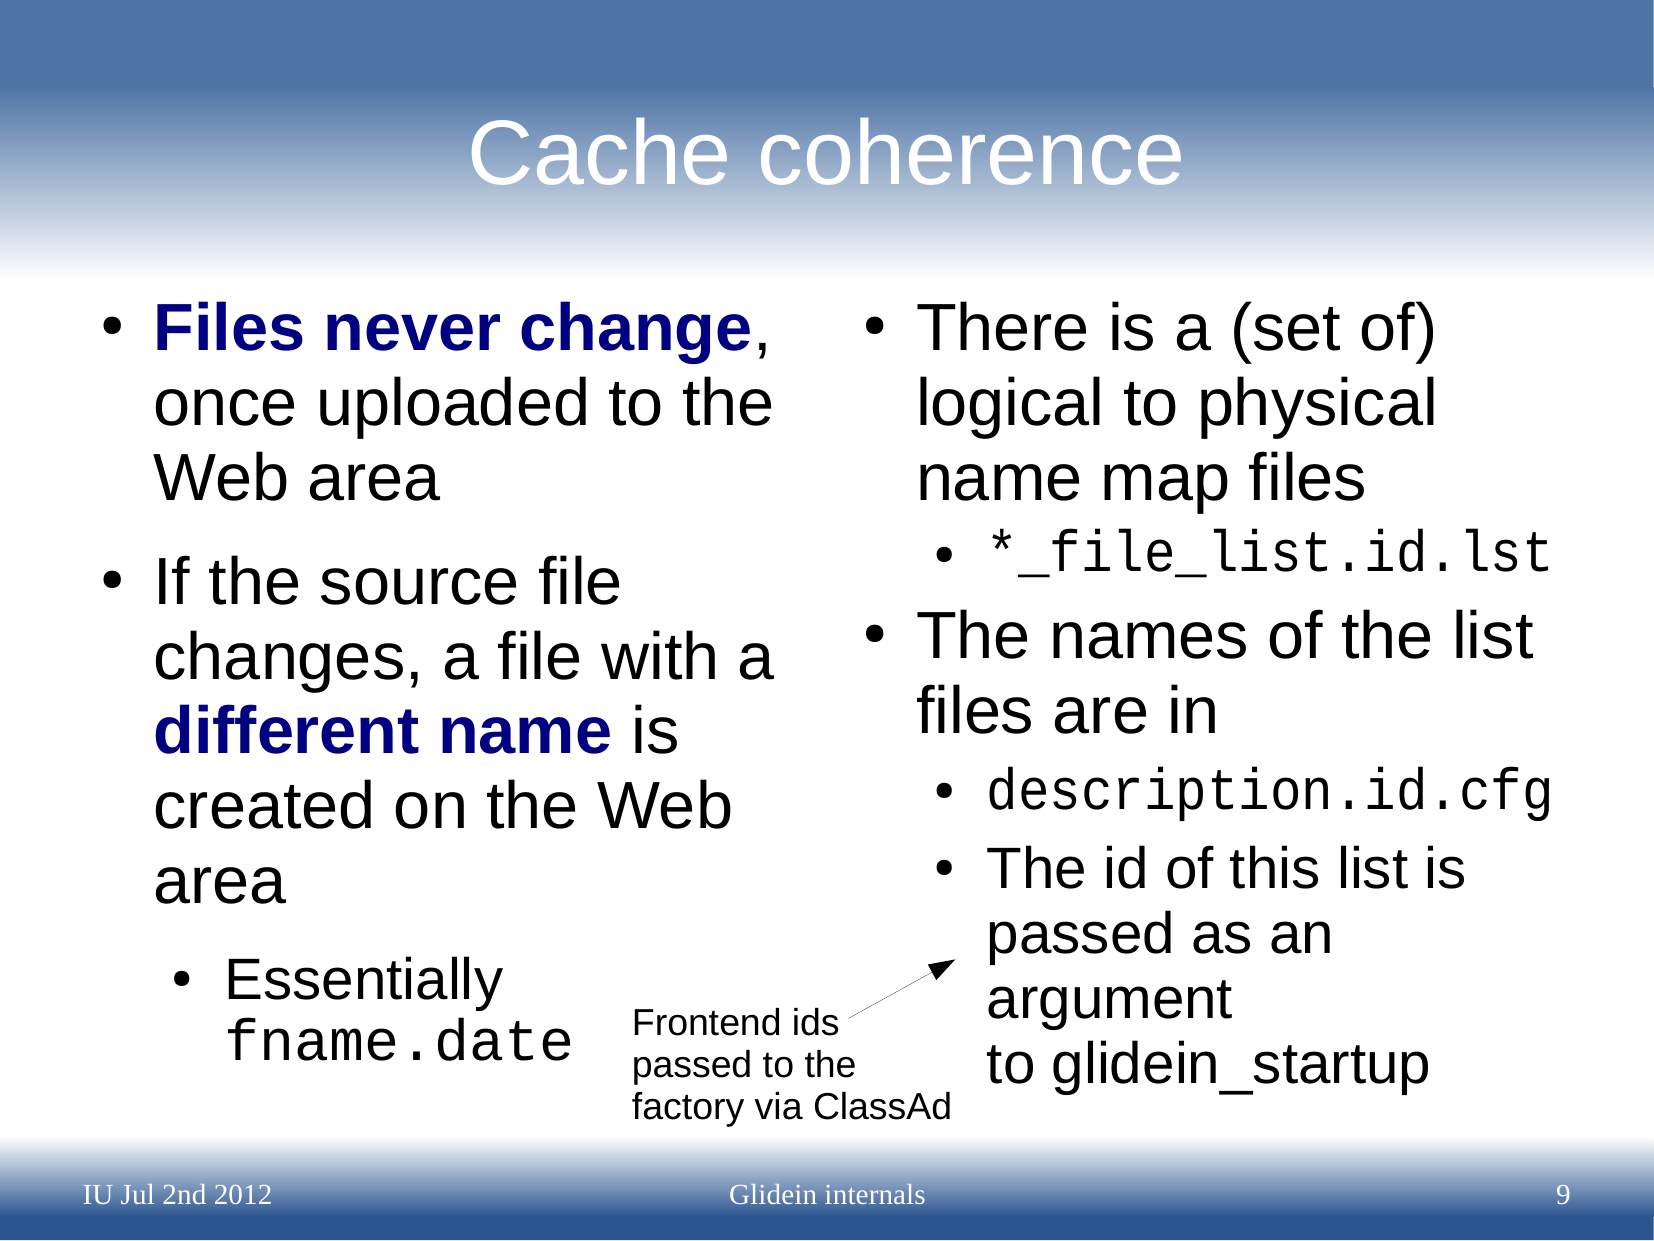

# Cache coherence
Files never change, once uploaded to the Web area
If the source file changes, a file with a different name is created on the Web area
Essentially fname.date
There is a (set of) logical to physical name map files
*_file_list.id.lst
The names of the list files are in
description.id.cfg
The id of this list is passed as an argument to glidein_startup
Frontend ids
passed to the
factory via ClassAd
IU Jul 2nd 2012
Glidein internals
9